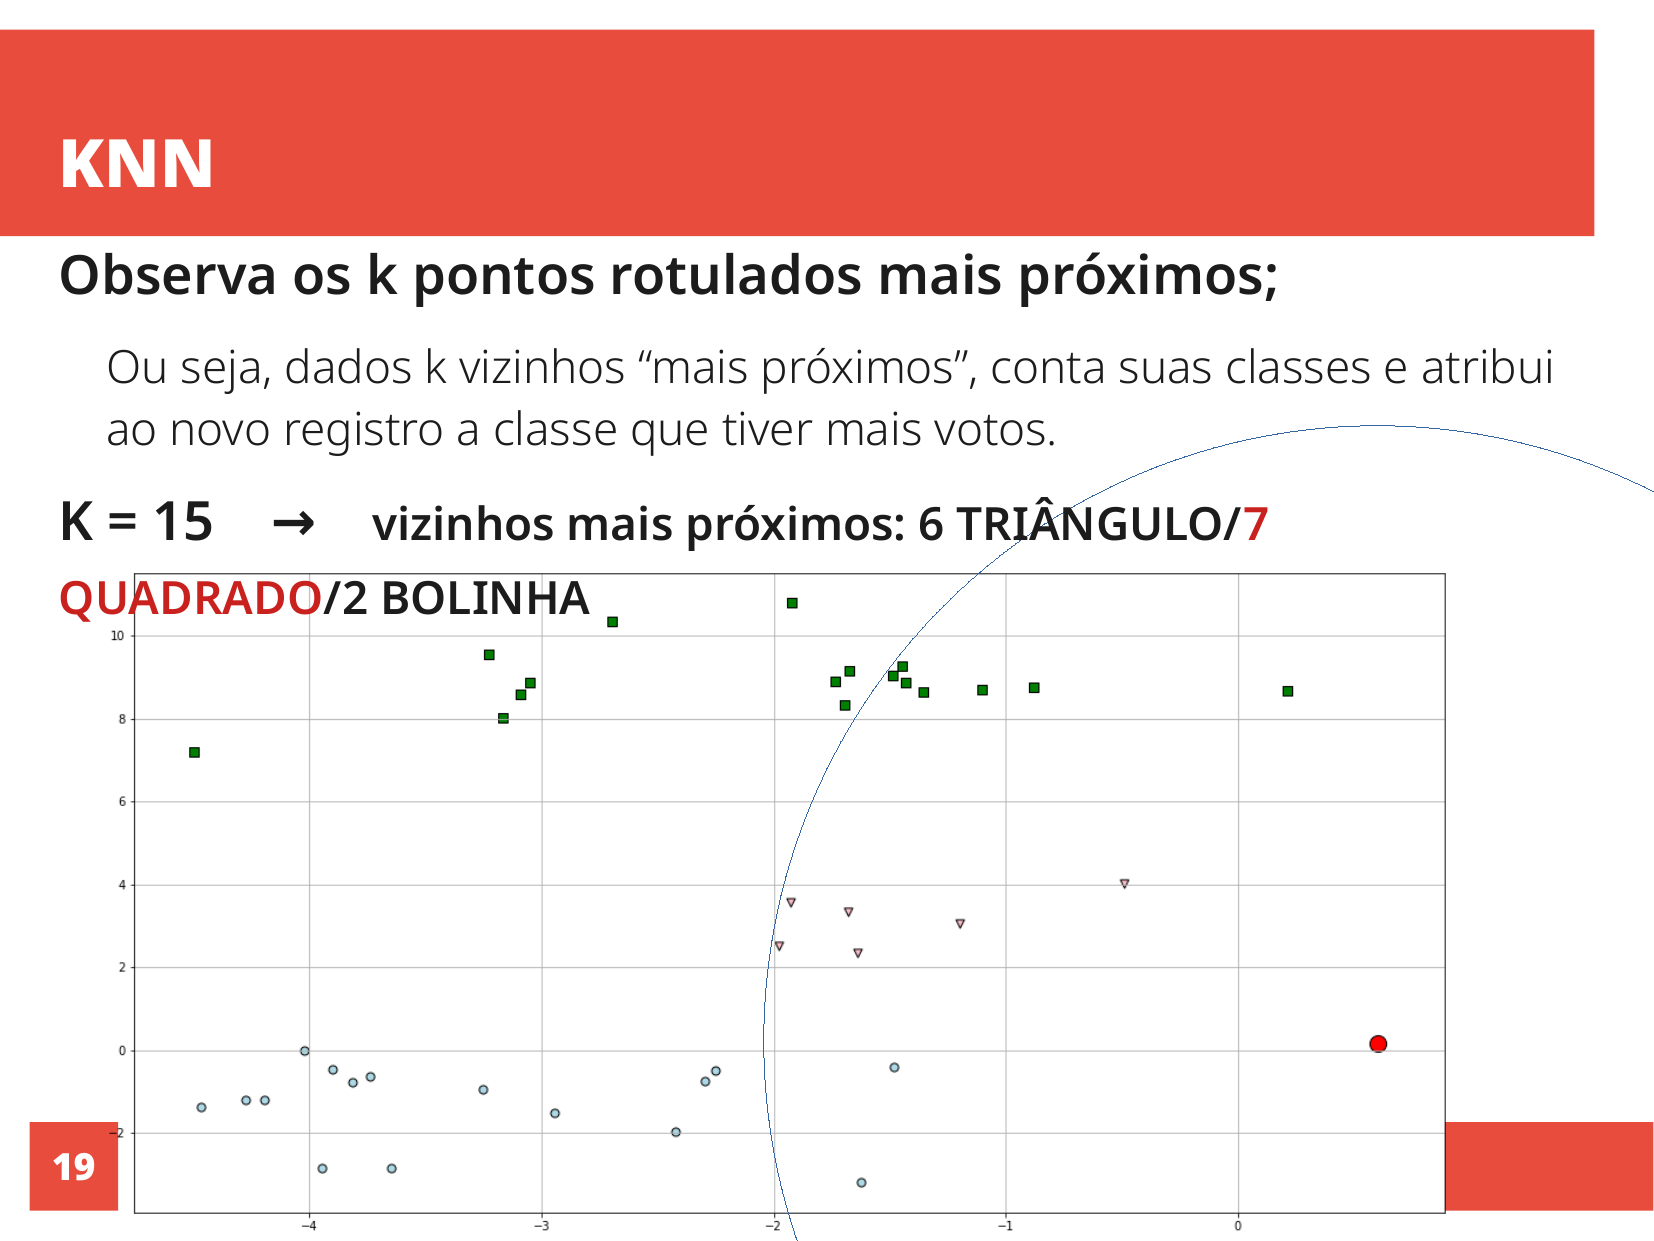

# KNN
Observa os k pontos rotulados mais próximos;
Ou seja, dados k vizinhos “mais próximos”, conta suas classes e atribui ao novo registro a classe que tiver mais votos.
K = 15 → vizinhos mais próximos: 6 TRIÂNGULO/7 QUADRADO/2 BOLINHA
19
UNIP - Araçatuba